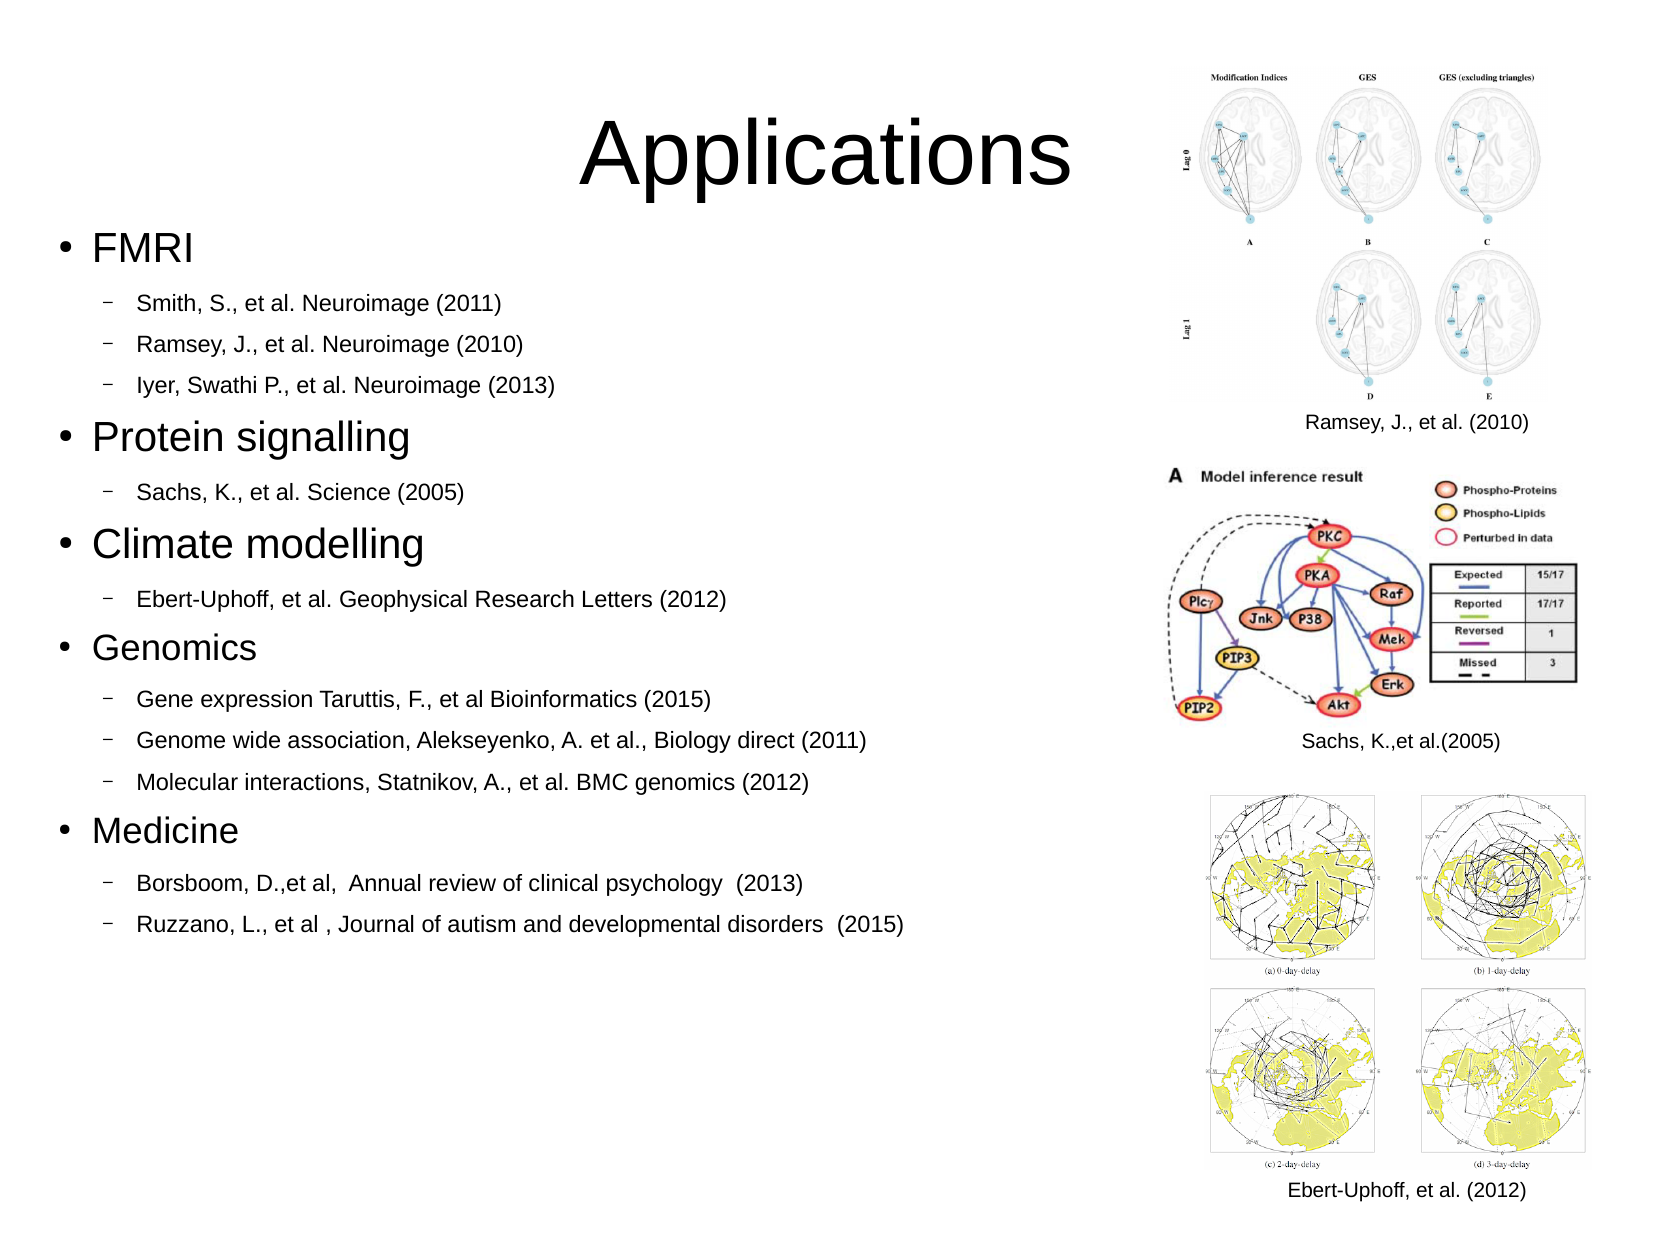

# Applications
FMRI
Smith, S., et al. Neuroimage (2011)
Ramsey, J., et al. Neuroimage (2010)
Iyer, Swathi P., et al. Neuroimage (2013)
Protein signalling
Sachs, K., et al. Science (2005)
Climate modelling
Ebert‐Uphoff, et al. Geophysical Research Letters (2012)
Genomics
Gene expression Taruttis, F., et al Bioinformatics (2015)
Genome wide association, Alekseyenko, A. et al., Biology direct (2011)
Molecular interactions, Statnikov, A., et al. BMC genomics (2012)
Medicine
Borsboom, D.,et al, Annual review of clinical psychology (2013)
Ruzzano, L., et al , Journal of autism and developmental disorders (2015)
Ramsey, J., et al. (2010)
Sachs, K.,et al.(2005)
Ebert‐Uphoff, et al. (2012)